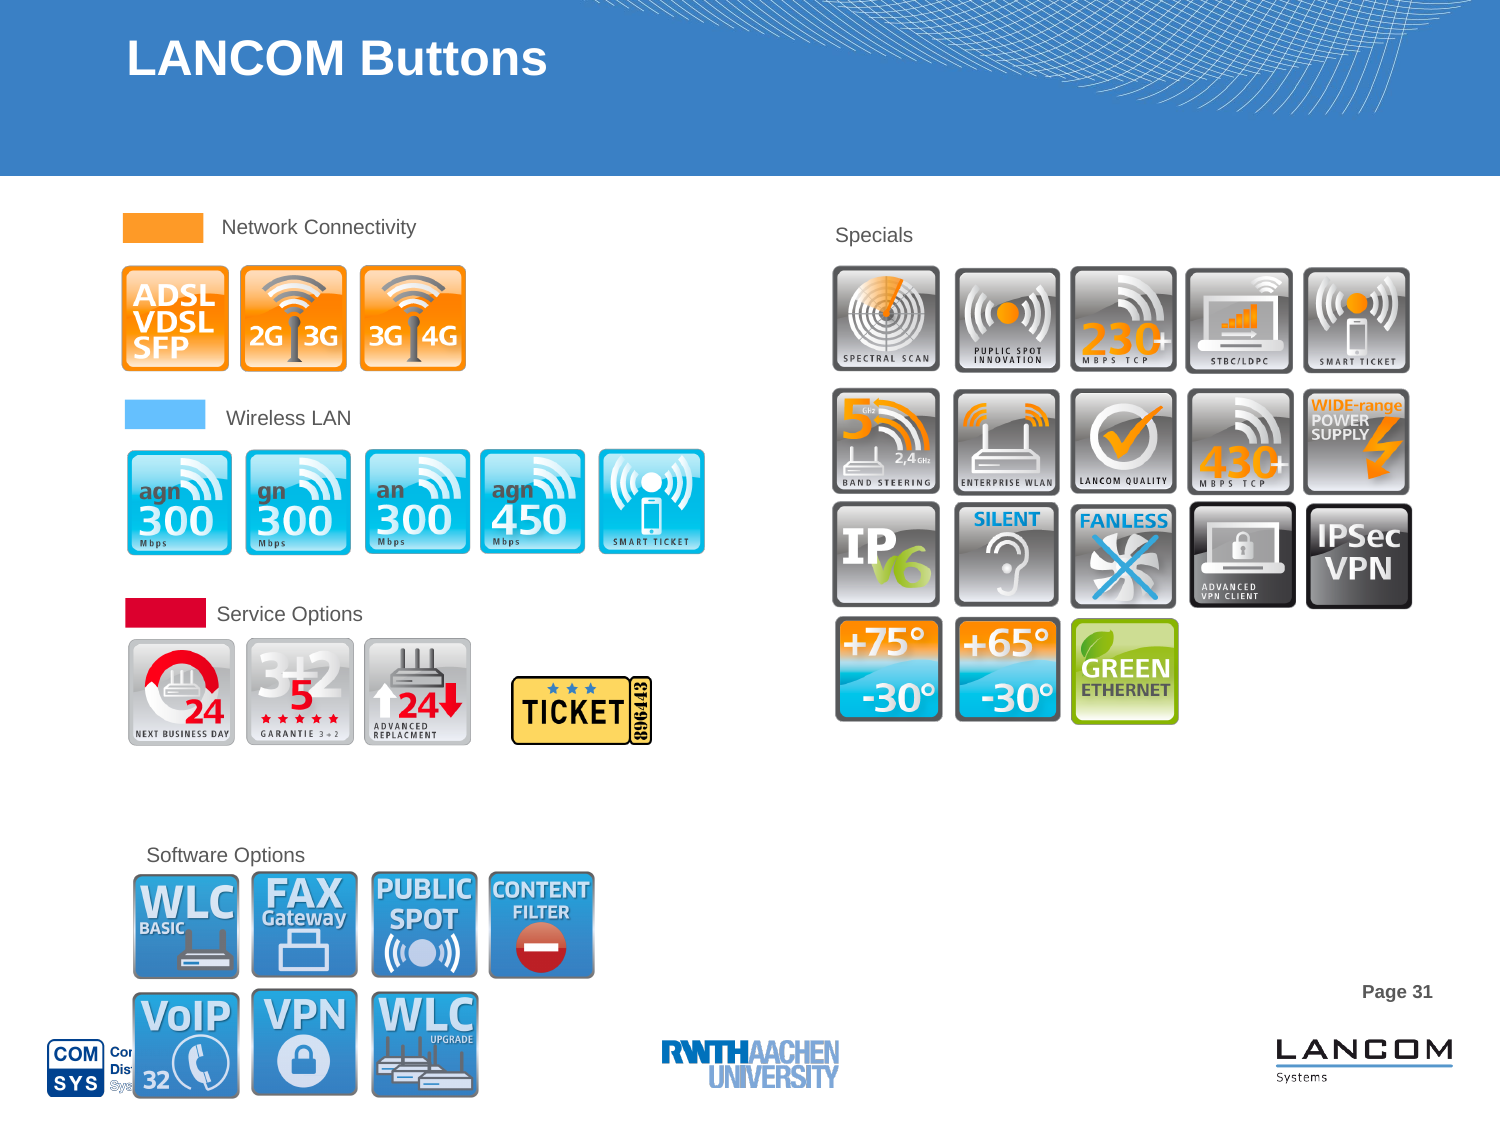

# LANCOM Buttons
Network Connectivity
Specials
Wireless LAN
Service Options
Software Options